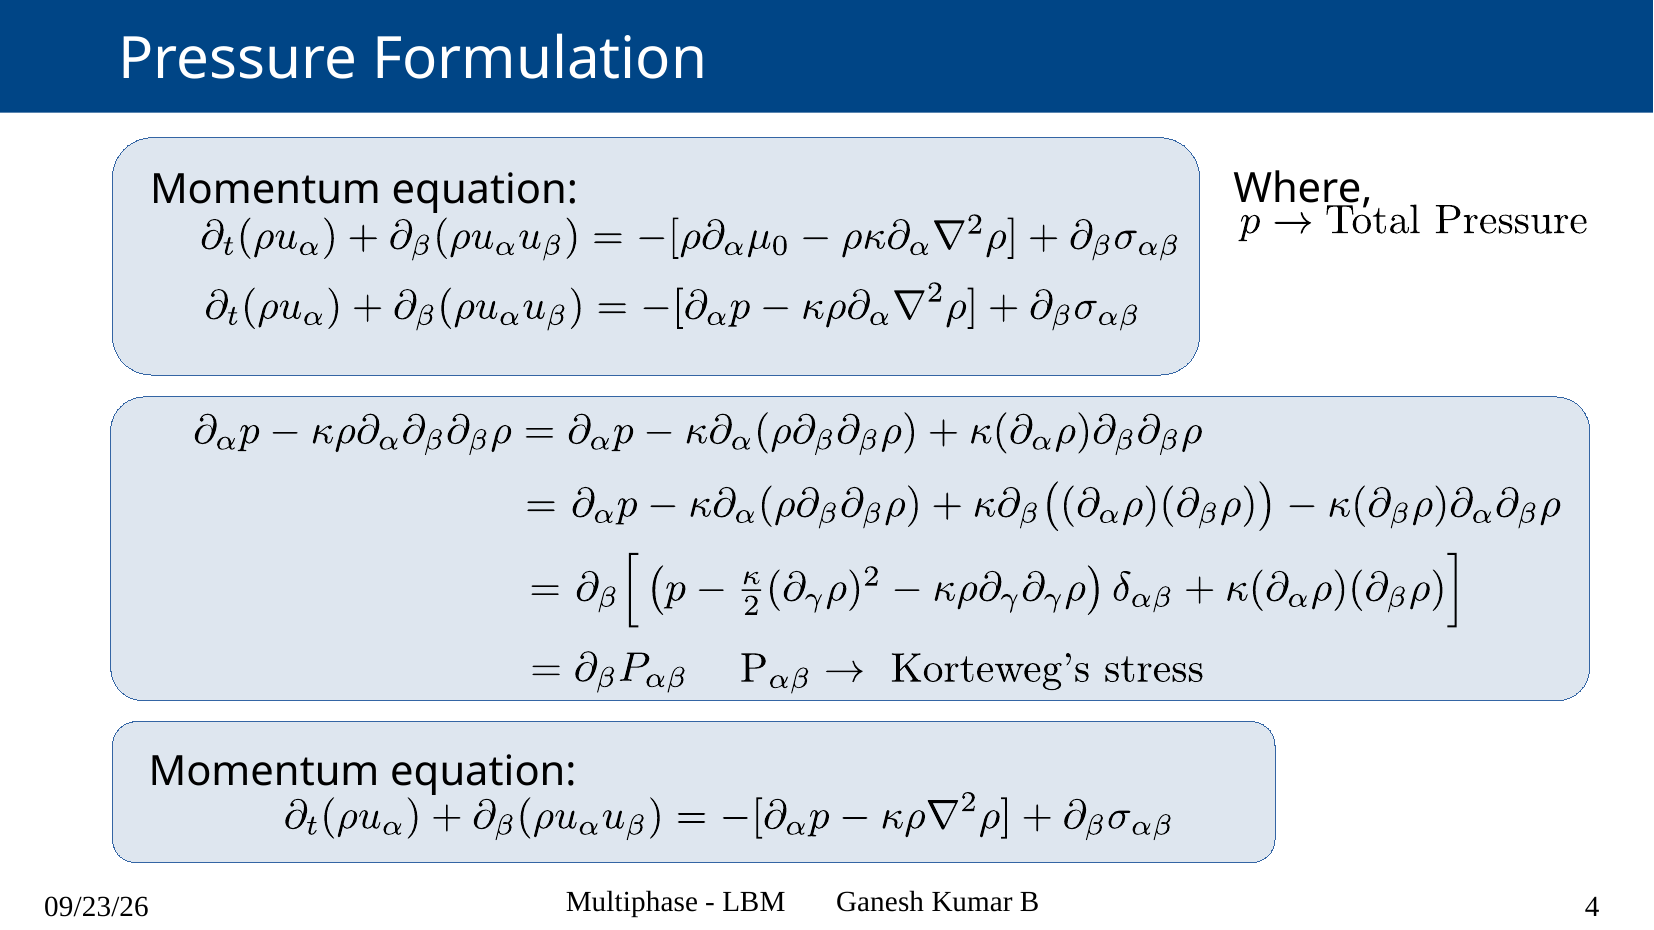

# Pressure Formulation
Where,
Momentum equation:
Momentum equation:
Multiphase - LBM Ganesh Kumar B
4